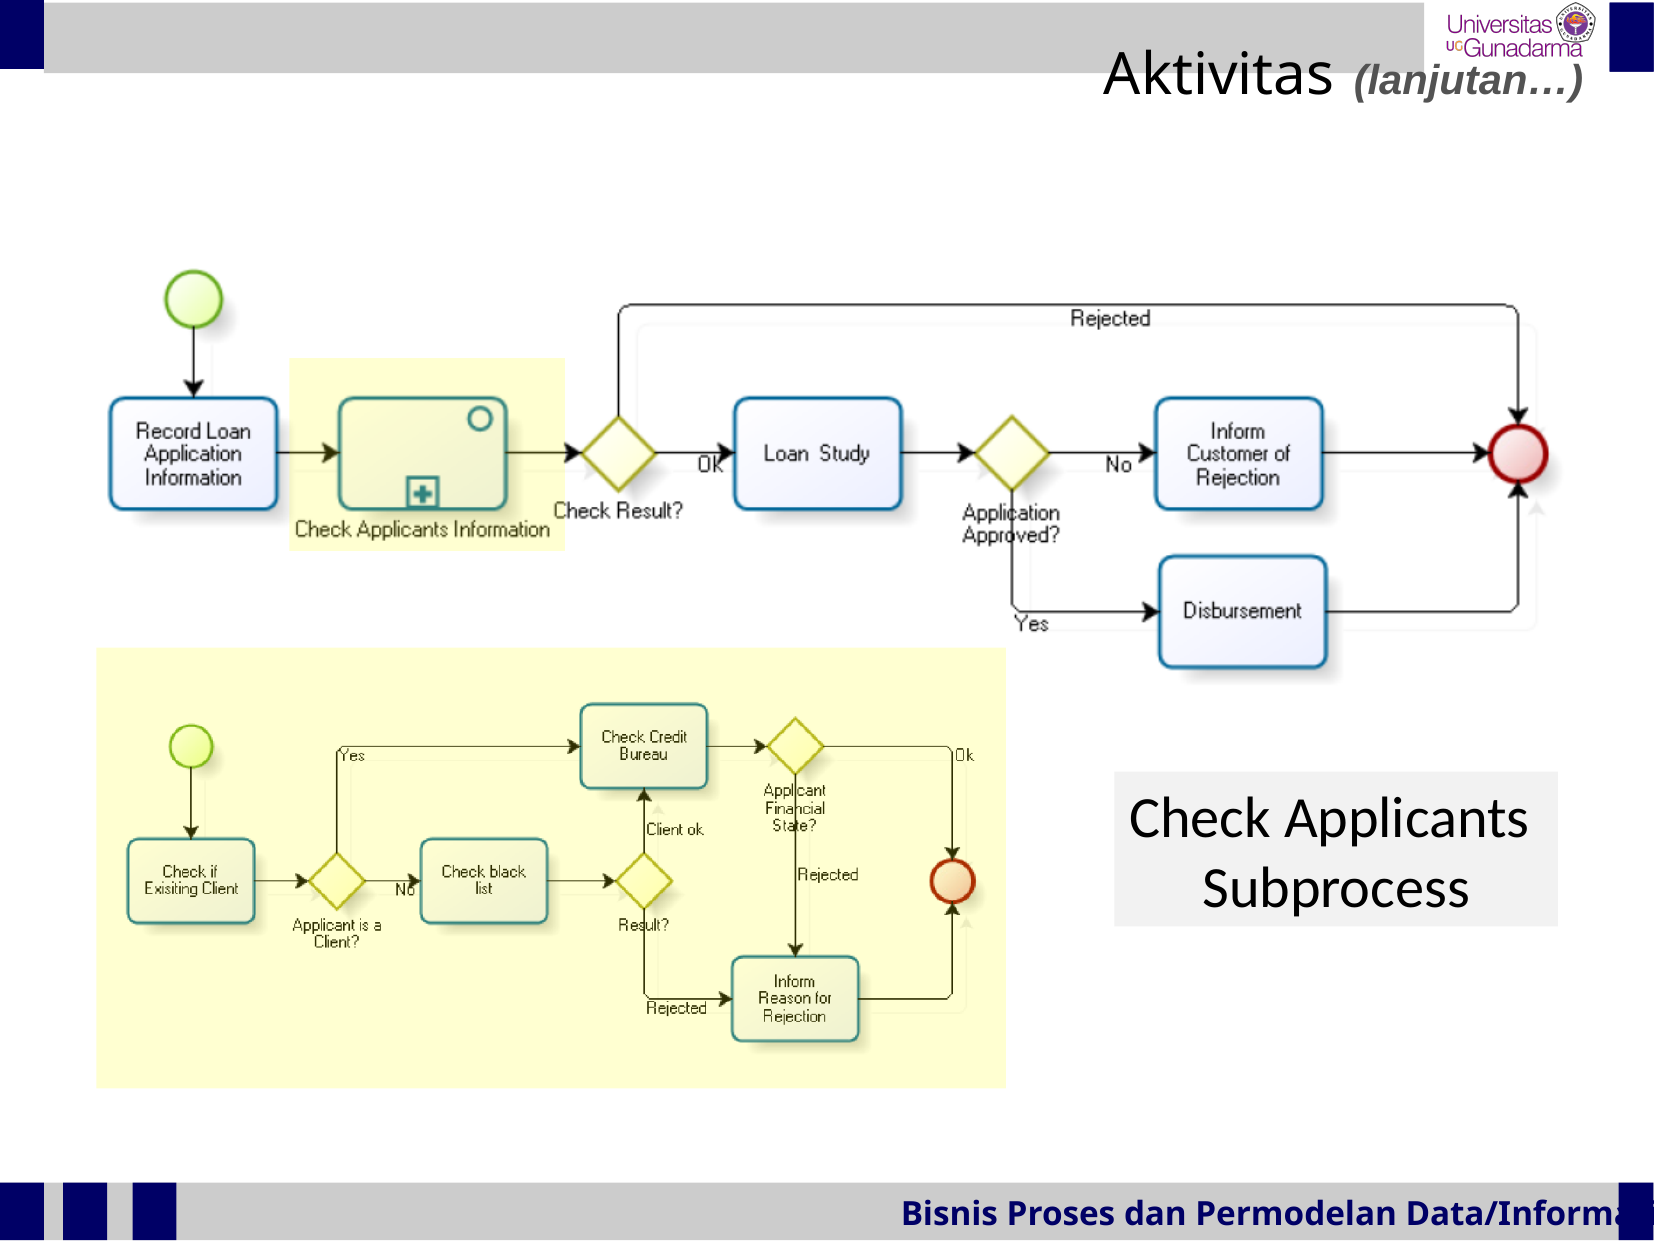

Aktivitas (lanjutan…)
Contoh :
Check Applicants
Subprocess